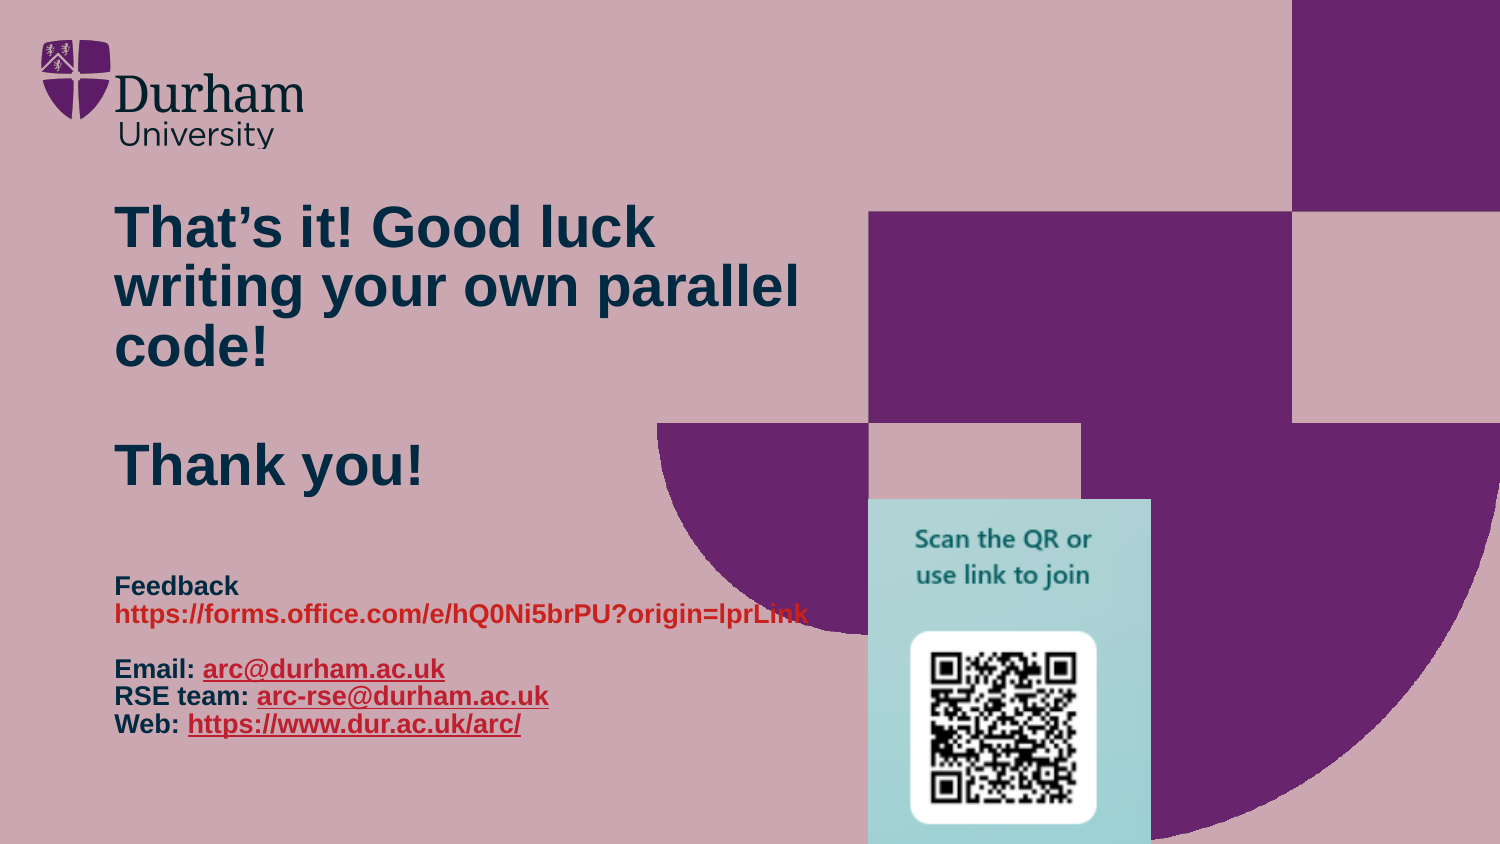

# That’s it! Good luck writing your own parallel code! Thank you! Feedback
https://forms.office.com/e/hQ0Ni5brPU?origin=lprLink
Email: arc@durham.ac.uk
RSE team: arc-rse@durham.ac.uk
Web: https://www.dur.ac.uk/arc/